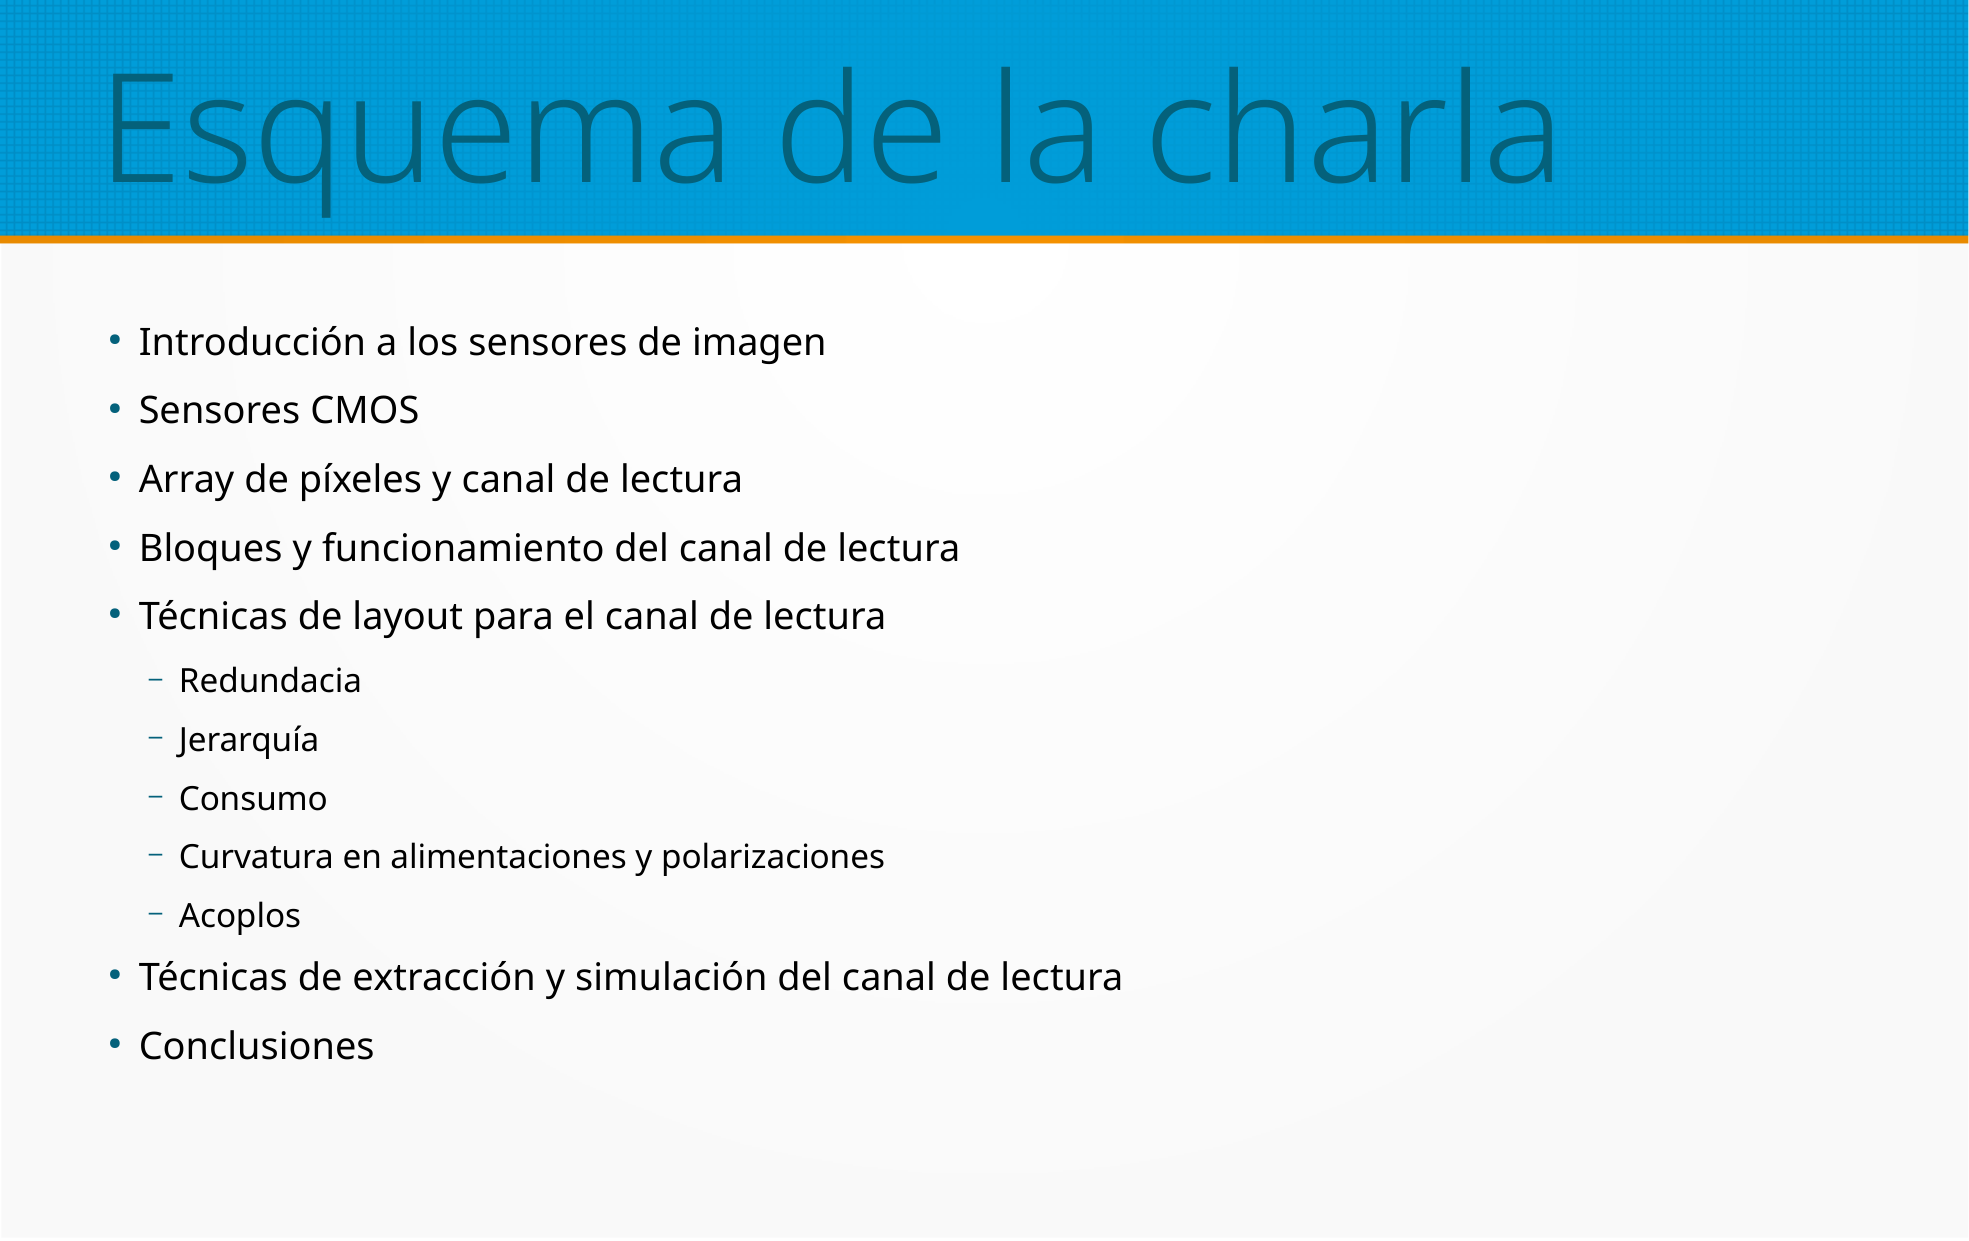

# Esquema de la charla
Introducción a los sensores de imagen
Sensores CMOS
Array de píxeles y canal de lectura
Bloques y funcionamiento del canal de lectura
Técnicas de layout para el canal de lectura
Redundacia
Jerarquía
Consumo
Curvatura en alimentaciones y polarizaciones
Acoplos
Técnicas de extracción y simulación del canal de lectura
Conclusiones